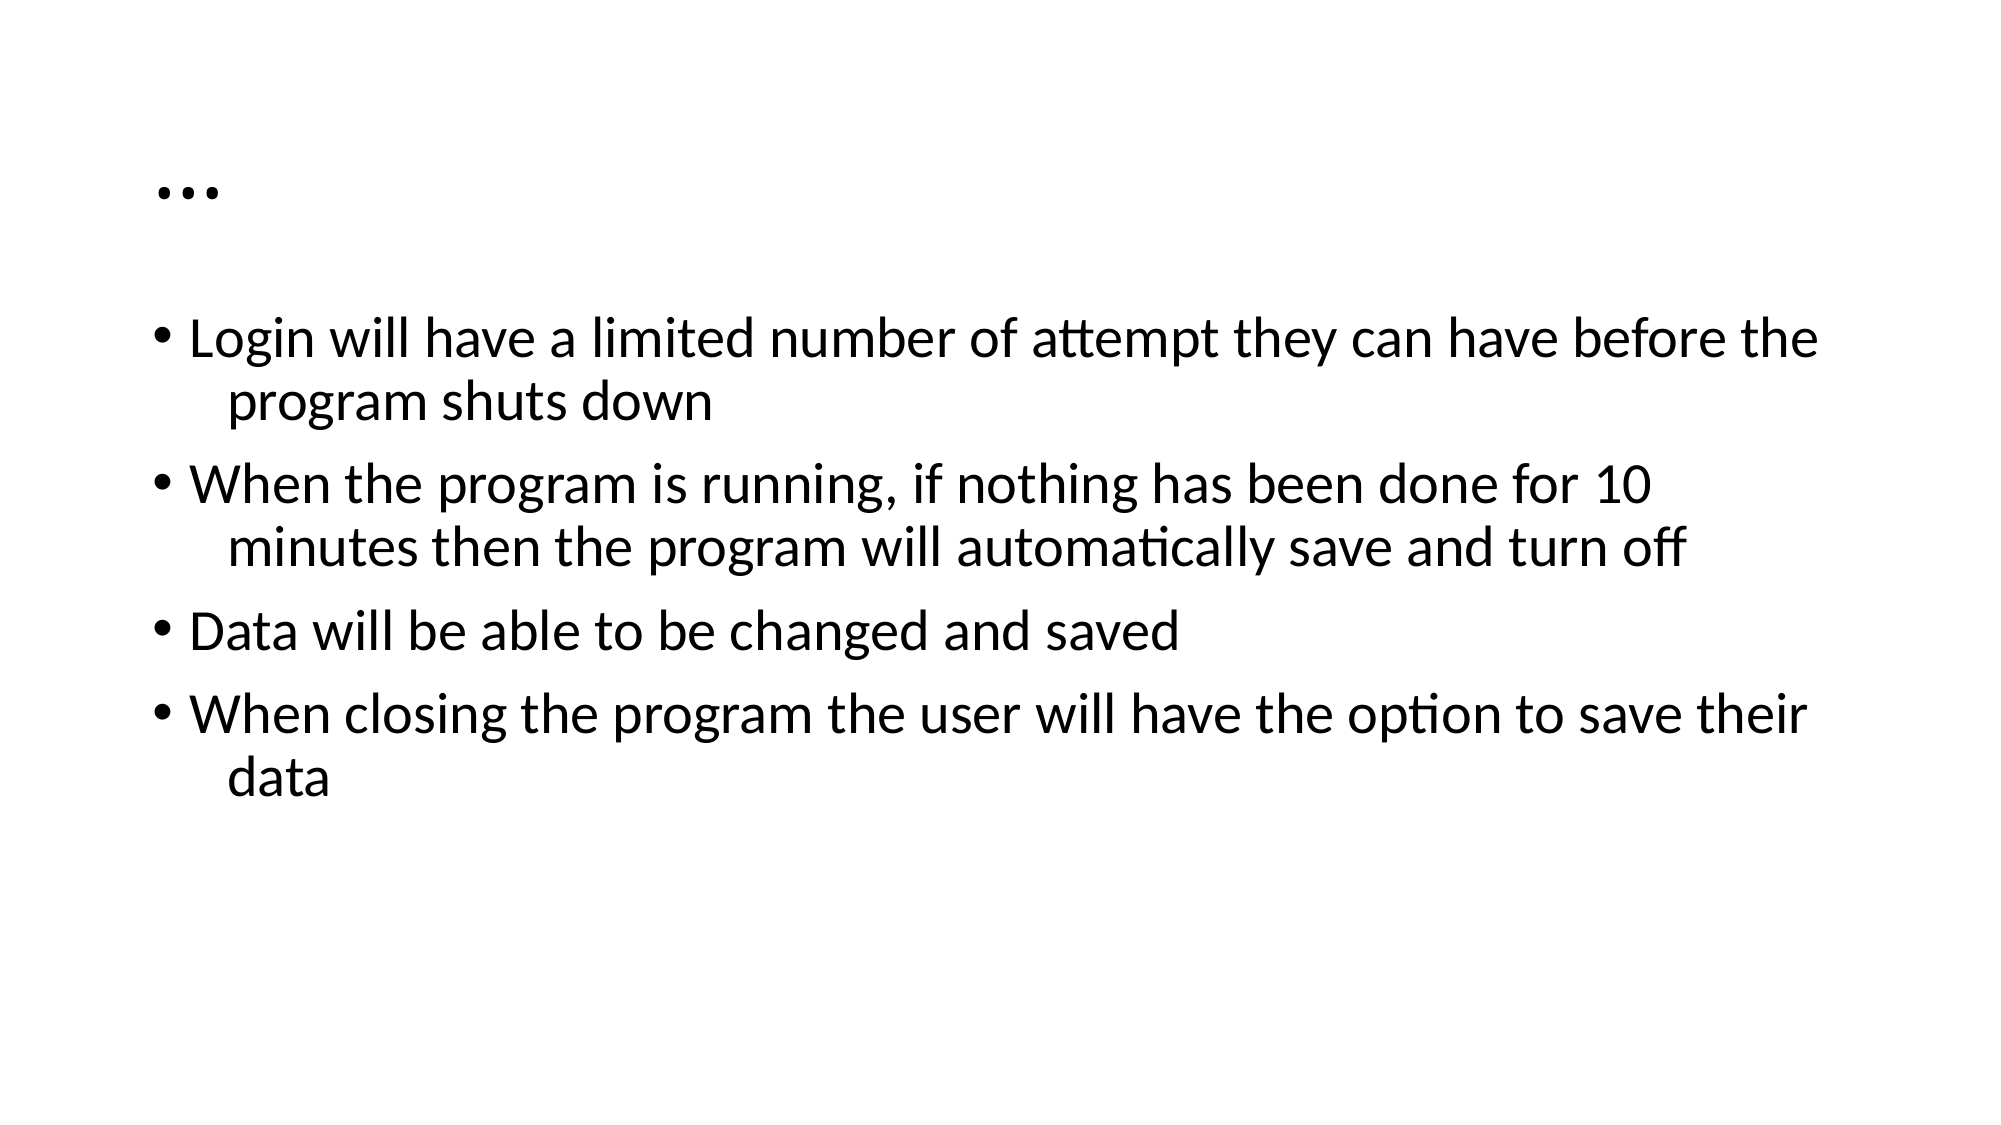

# …
Login will have a limited number of attempt they can have before the program shuts down
When the program is running, if nothing has been done for 10 minutes then the program will automatically save and turn off
Data will be able to be changed and saved
When closing the program the user will have the option to save their data